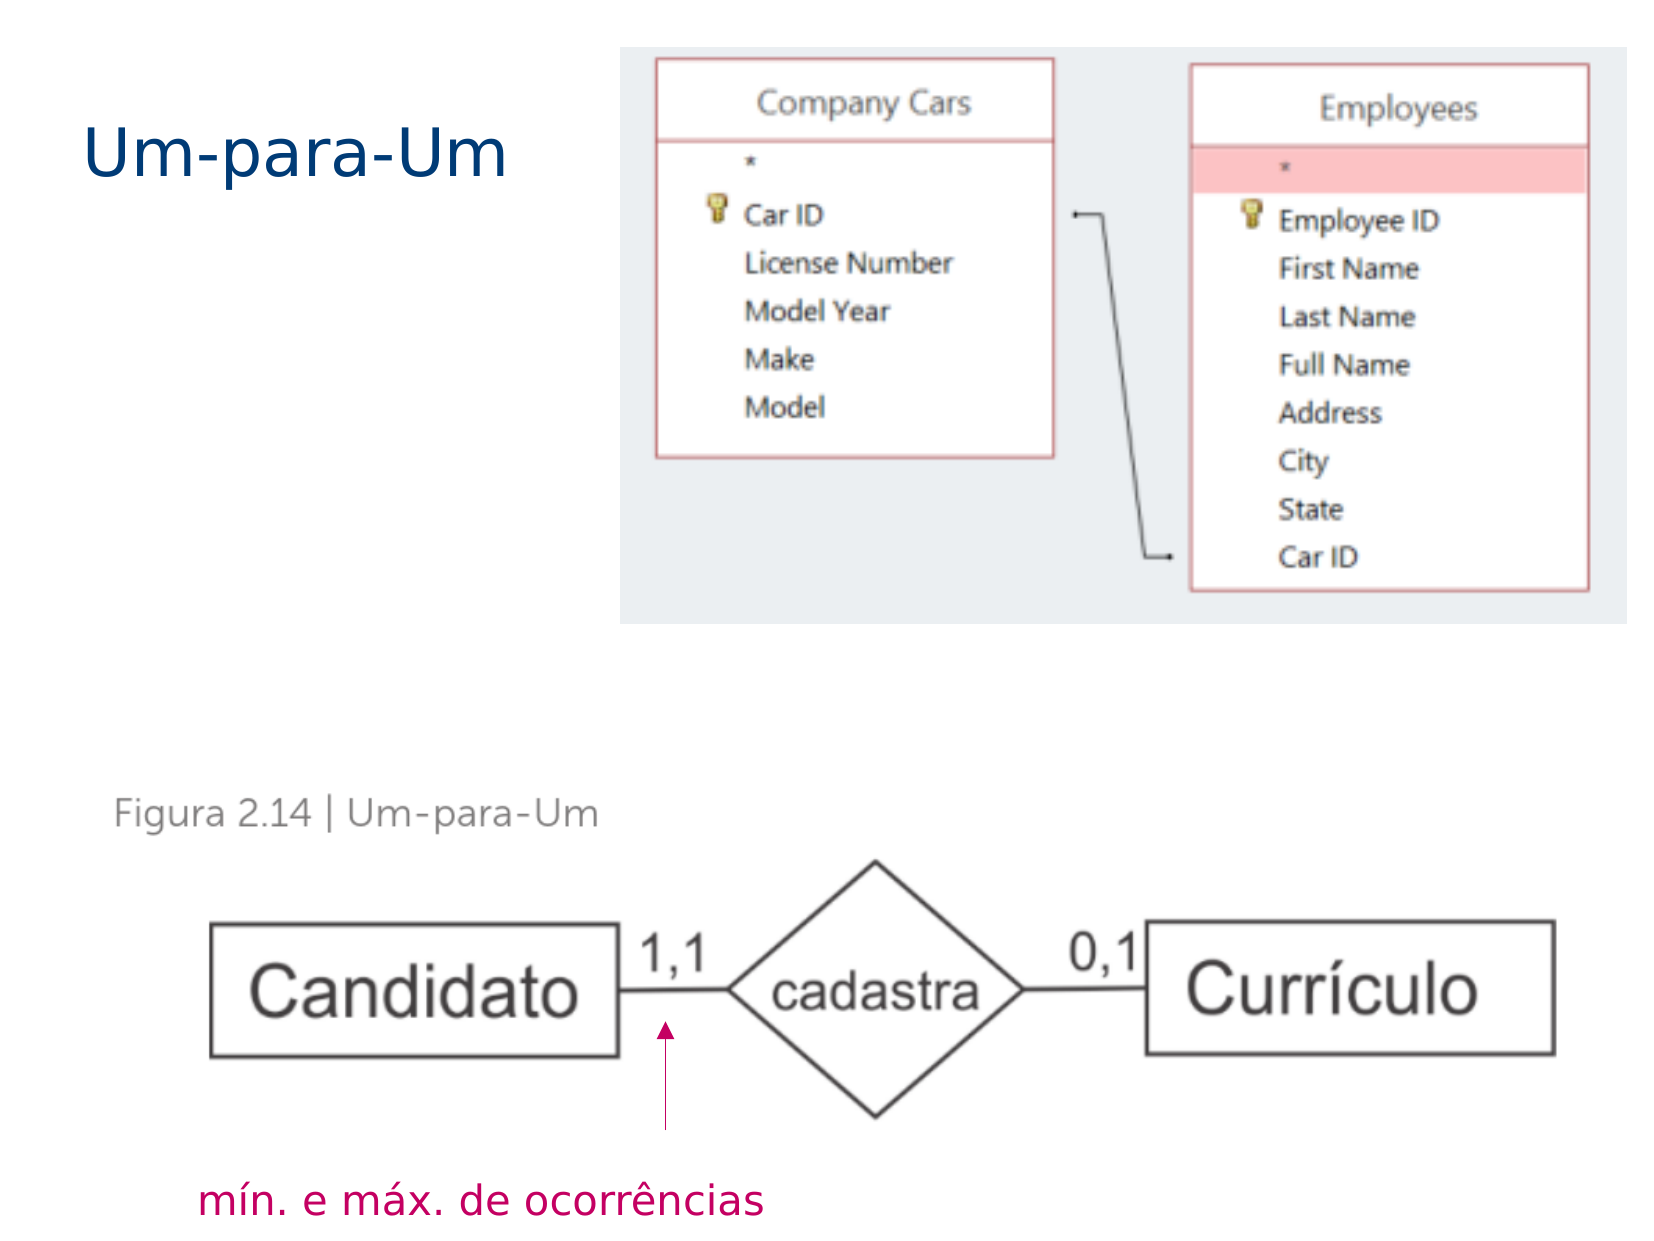

# Um-para-Um
mín. e máx. de ocorrências